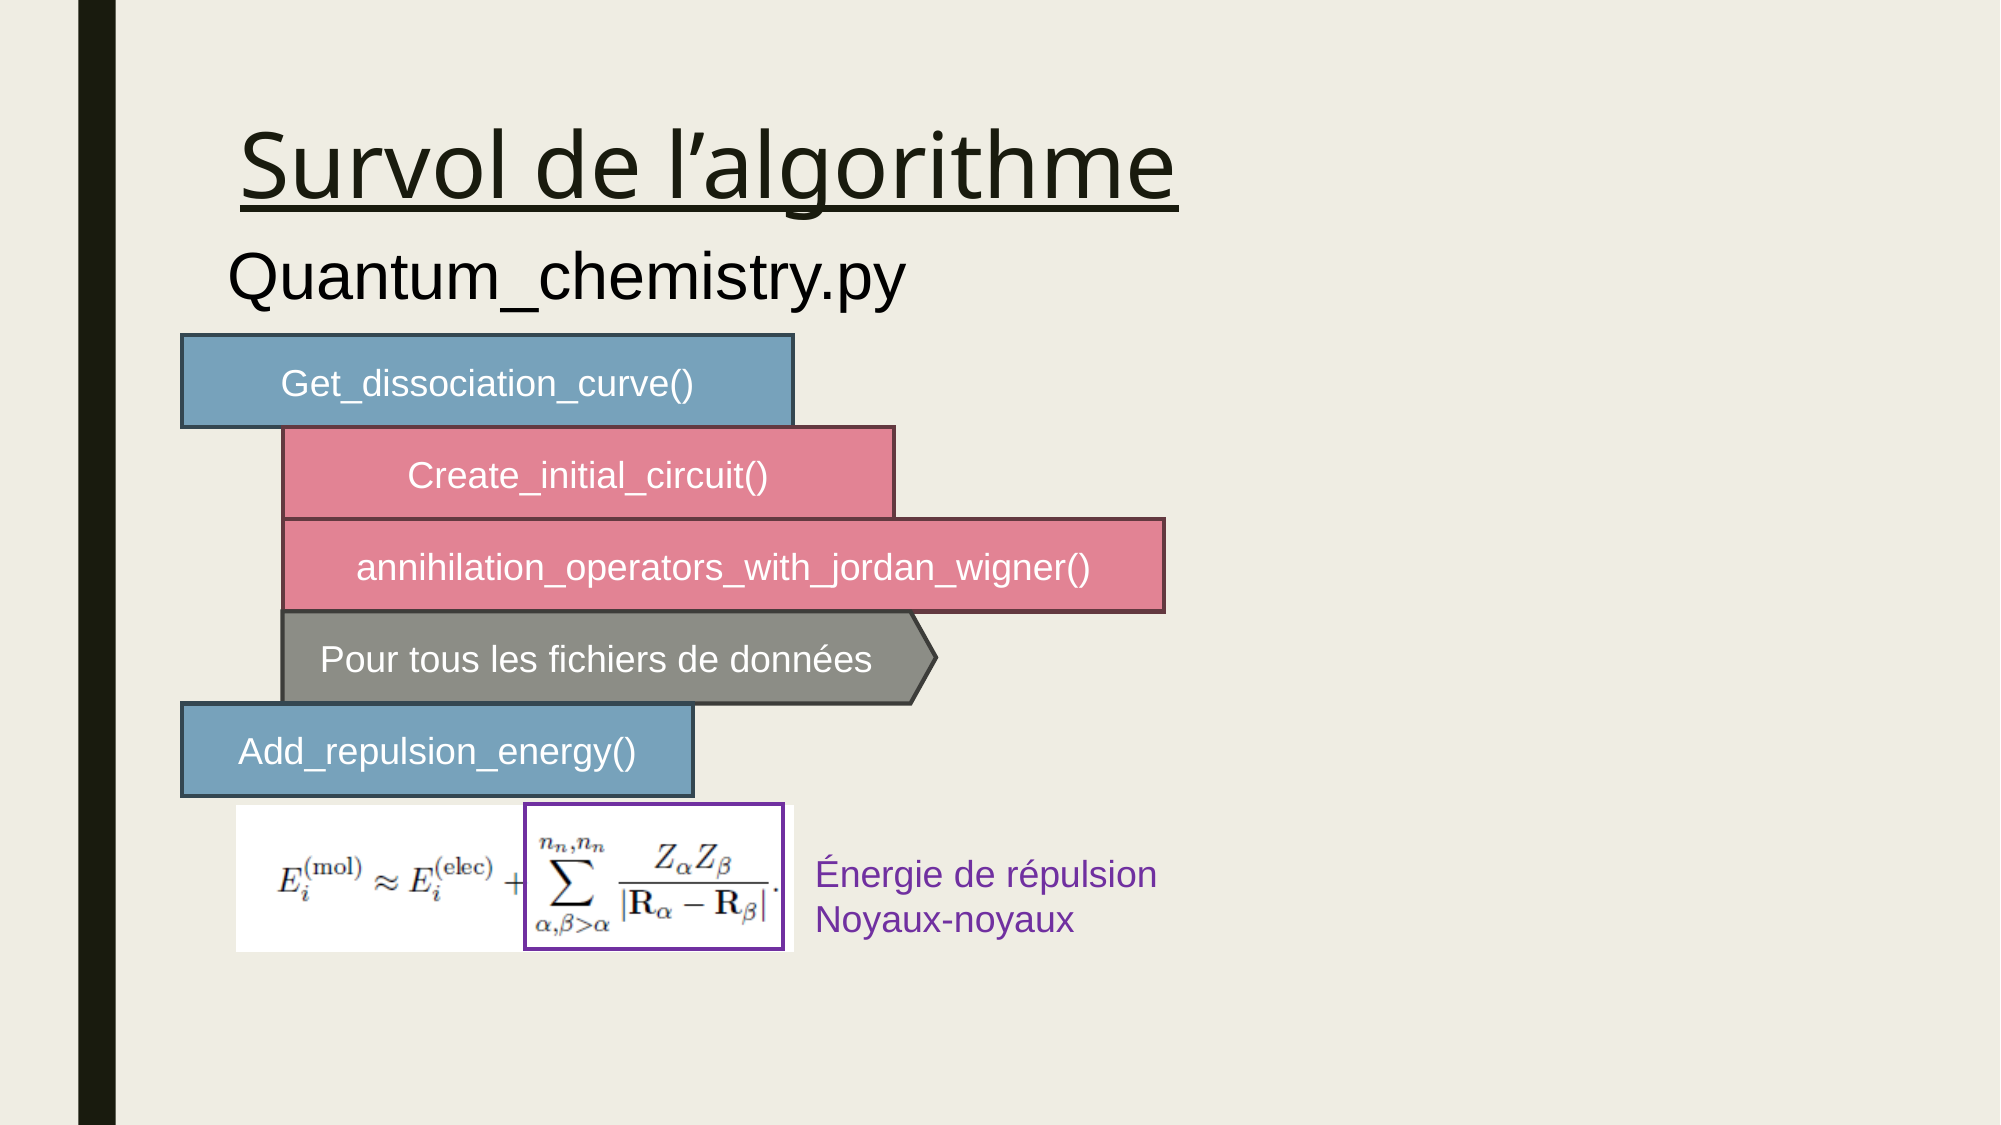

# Survol de l’algorithme
Quantum_chemistry.py
Get_dissociation_curve()
Create_initial_circuit()
annihilation_operators_with_jordan_wigner()
Pour tous les fichiers de données
Add_repulsion_energy()
Énergie de répulsion
Noyaux-noyaux